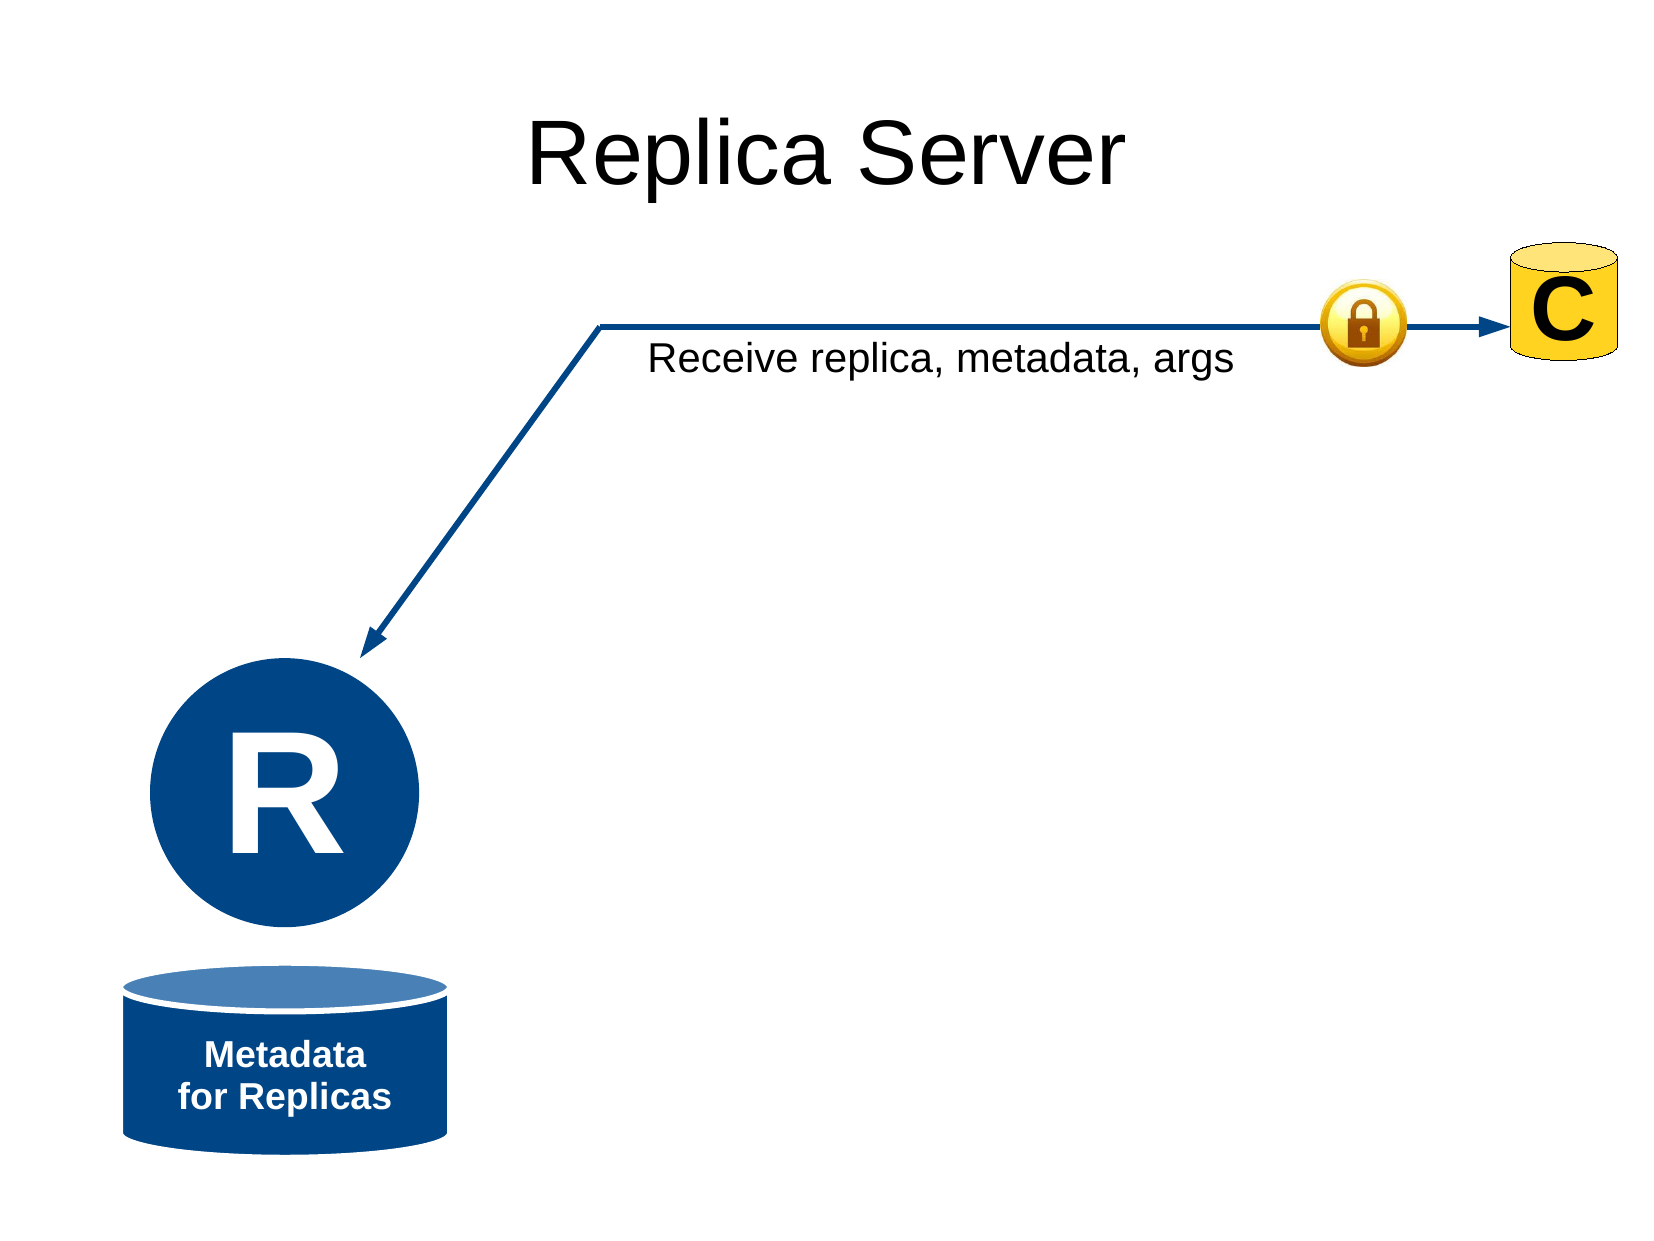

# Replica Server
C
Receive replica, metadata, args
R
Metadata
for Replicas